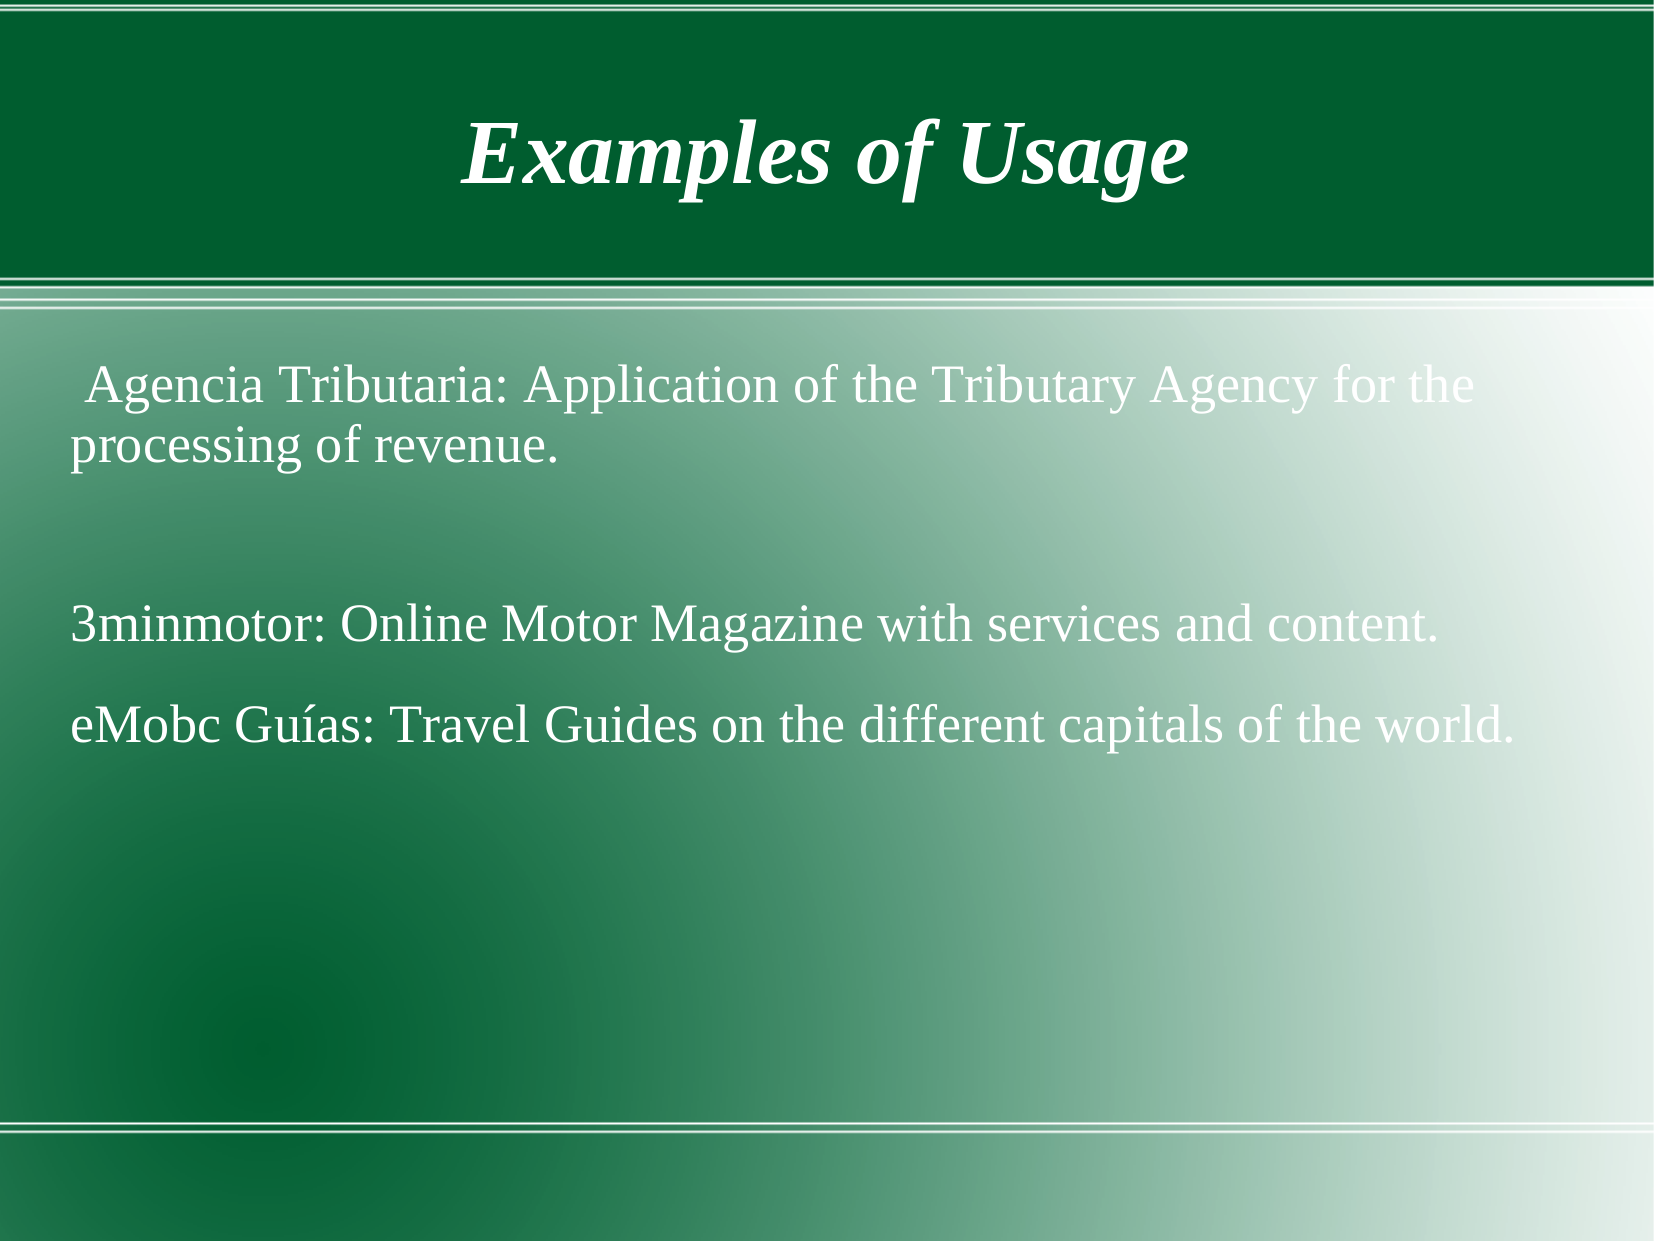

# Examples of Usage
 Agencia Tributaria: Application of the Tributary Agency for the processing of revenue.
3minmotor: Online Motor Magazine with services and content.
eMobc Guías: Travel Guides on the different capitals of the world.